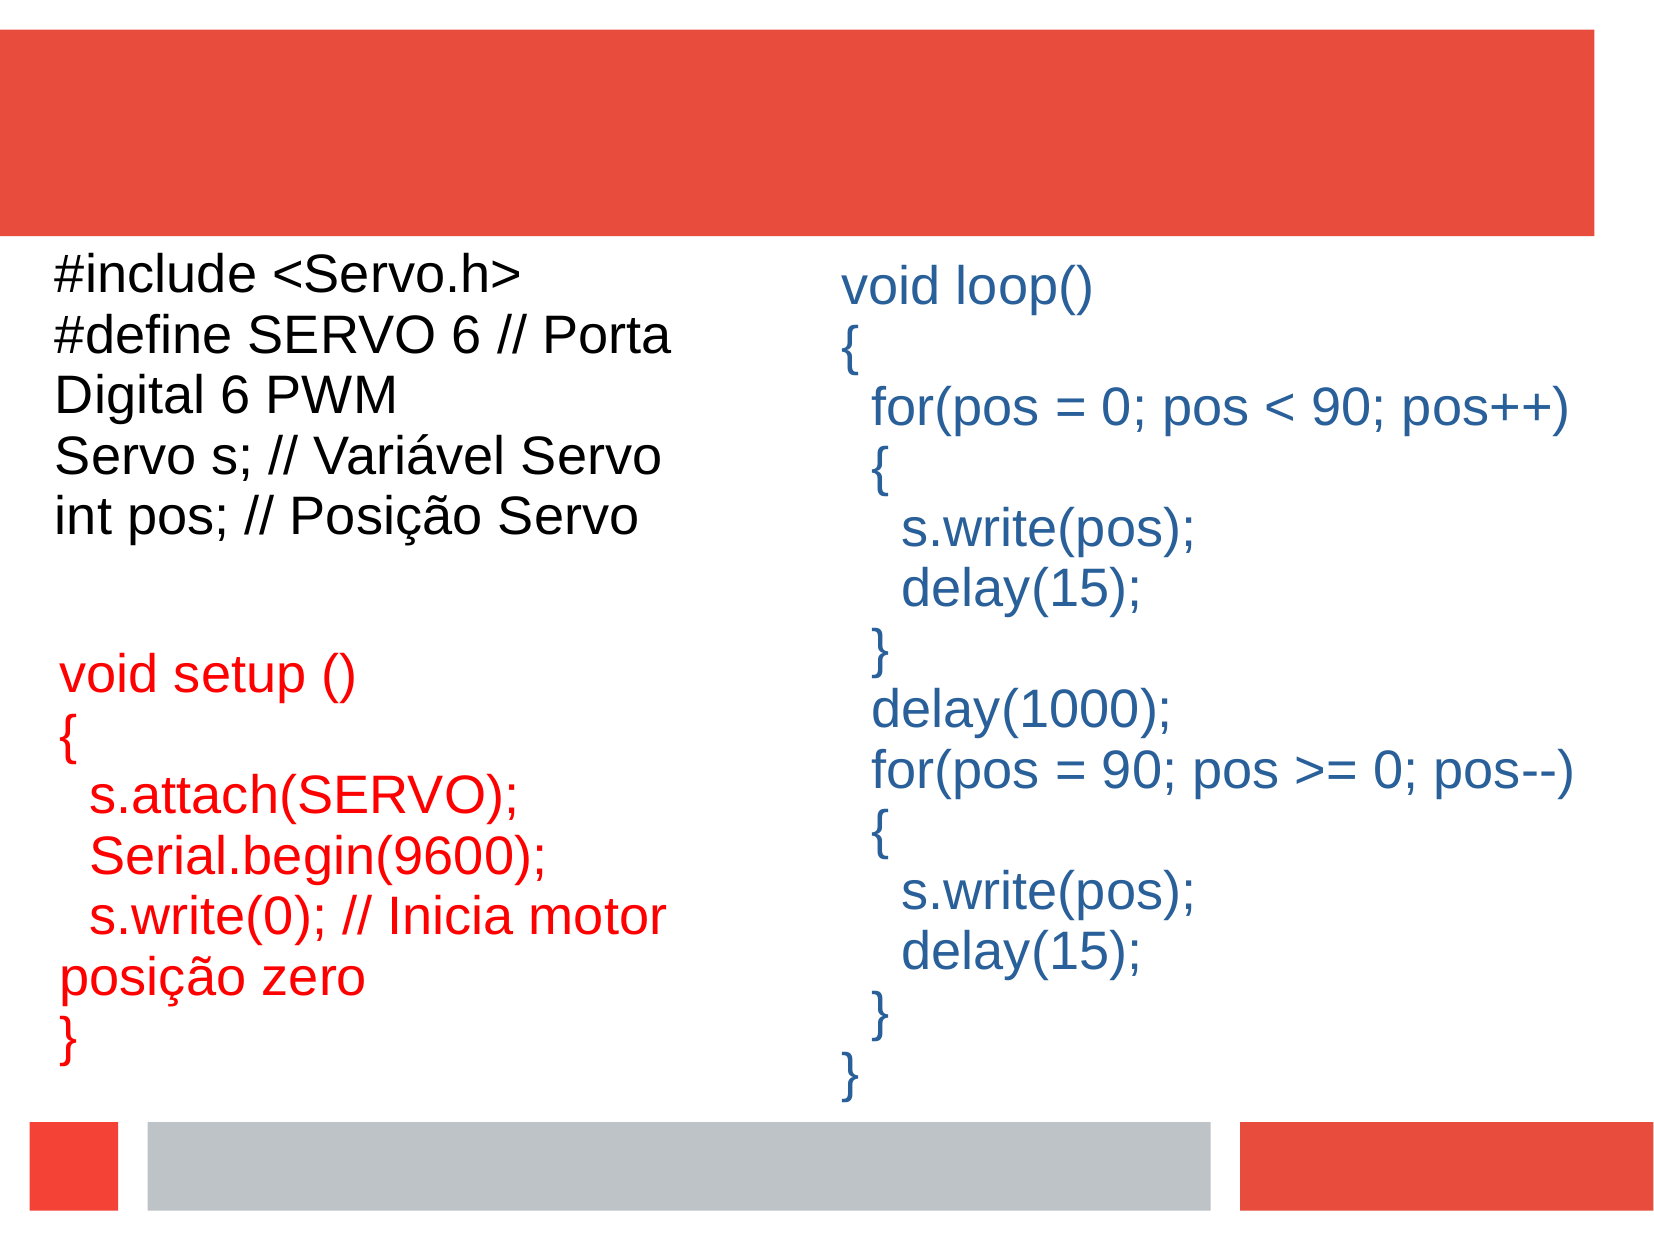

void loop()
{
 for(pos = 0; pos < 90; pos++)
 {
 s.write(pos);
 delay(15);
 }
 delay(1000);
 for(pos = 90; pos >= 0; pos--)
 {
 s.write(pos);
 delay(15);
 }
}
#include <Servo.h>
#define SERVO 6 // Porta Digital 6 PWM
Servo s; // Variável Servo
int pos; // Posição Servo
void setup ()
{
 s.attach(SERVO);
 Serial.begin(9600);
 s.write(0); // Inicia motor posição zero
}